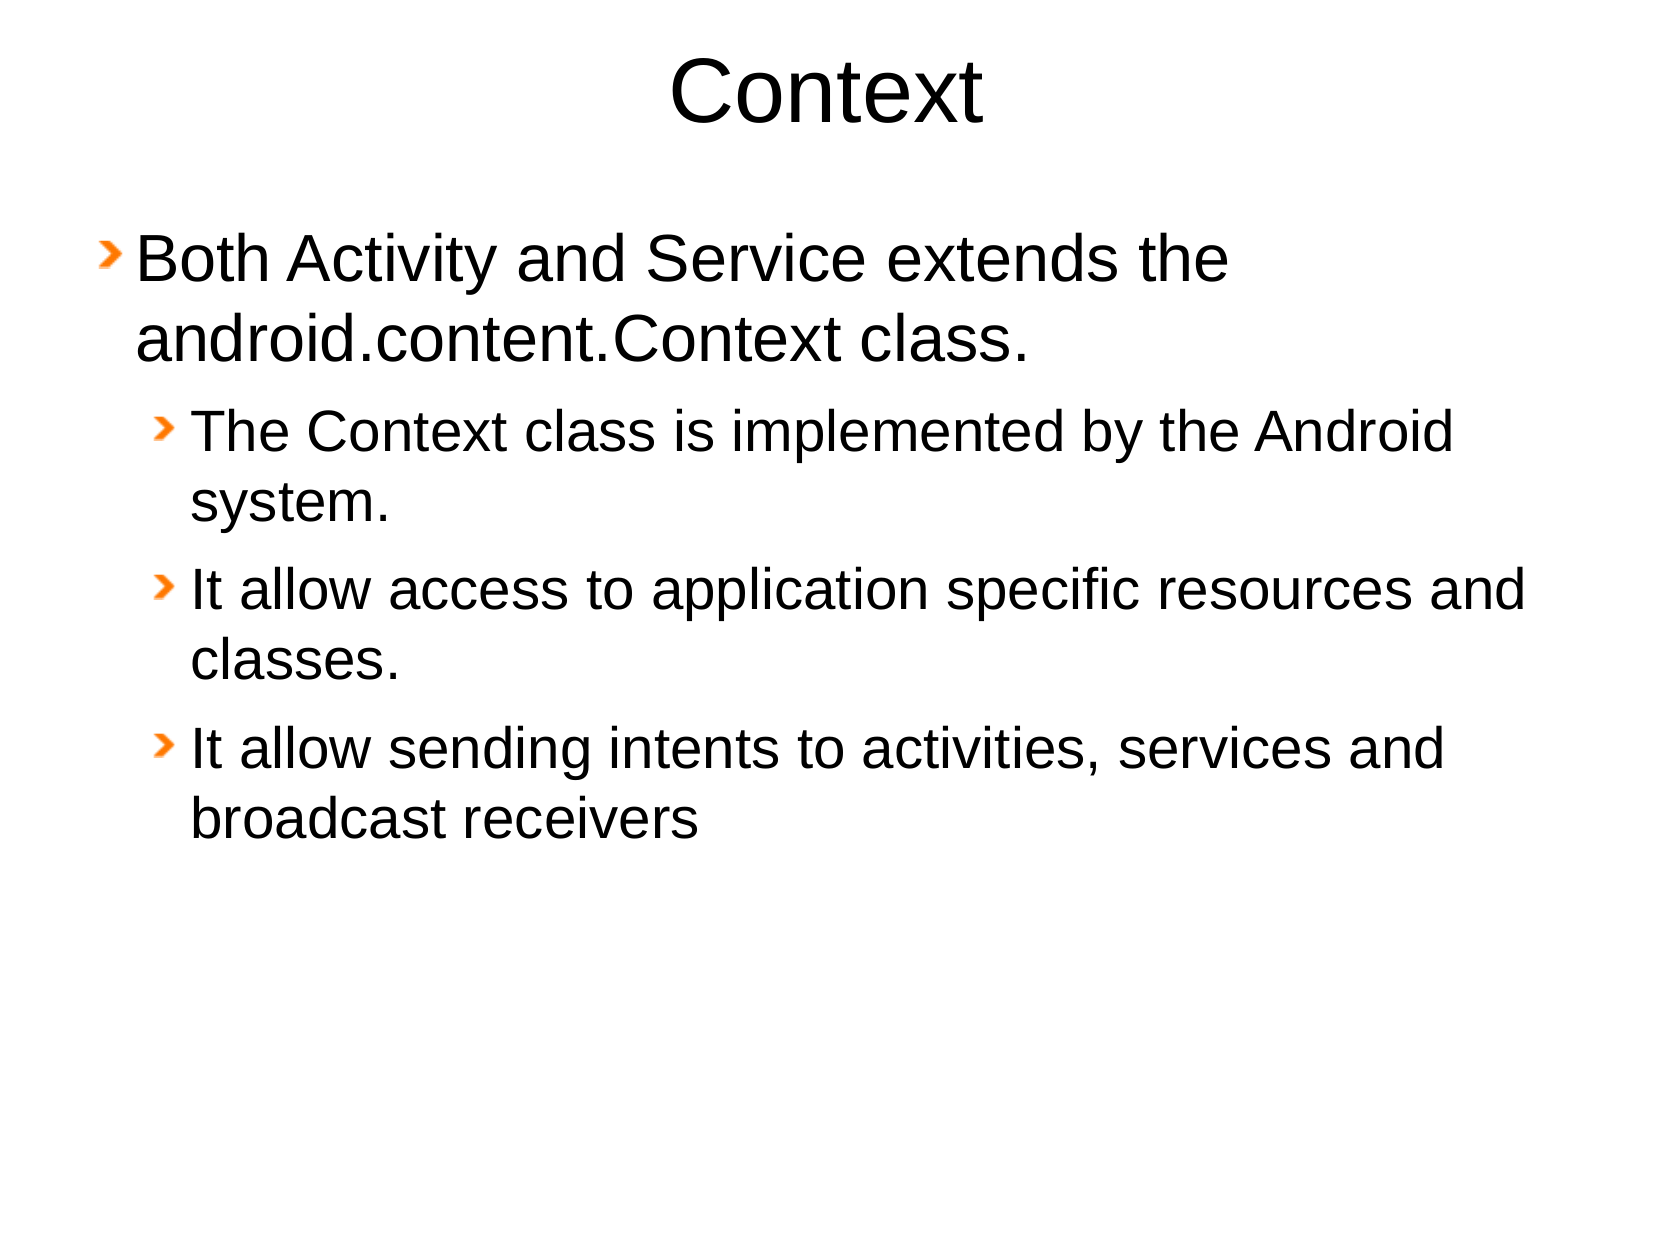

# Context
Both Activity and Service extends the android.content.Context class.
The Context class is implemented by the Android system.
It allow access to application specific resources and classes.
It allow sending intents to activities, services and broadcast receivers